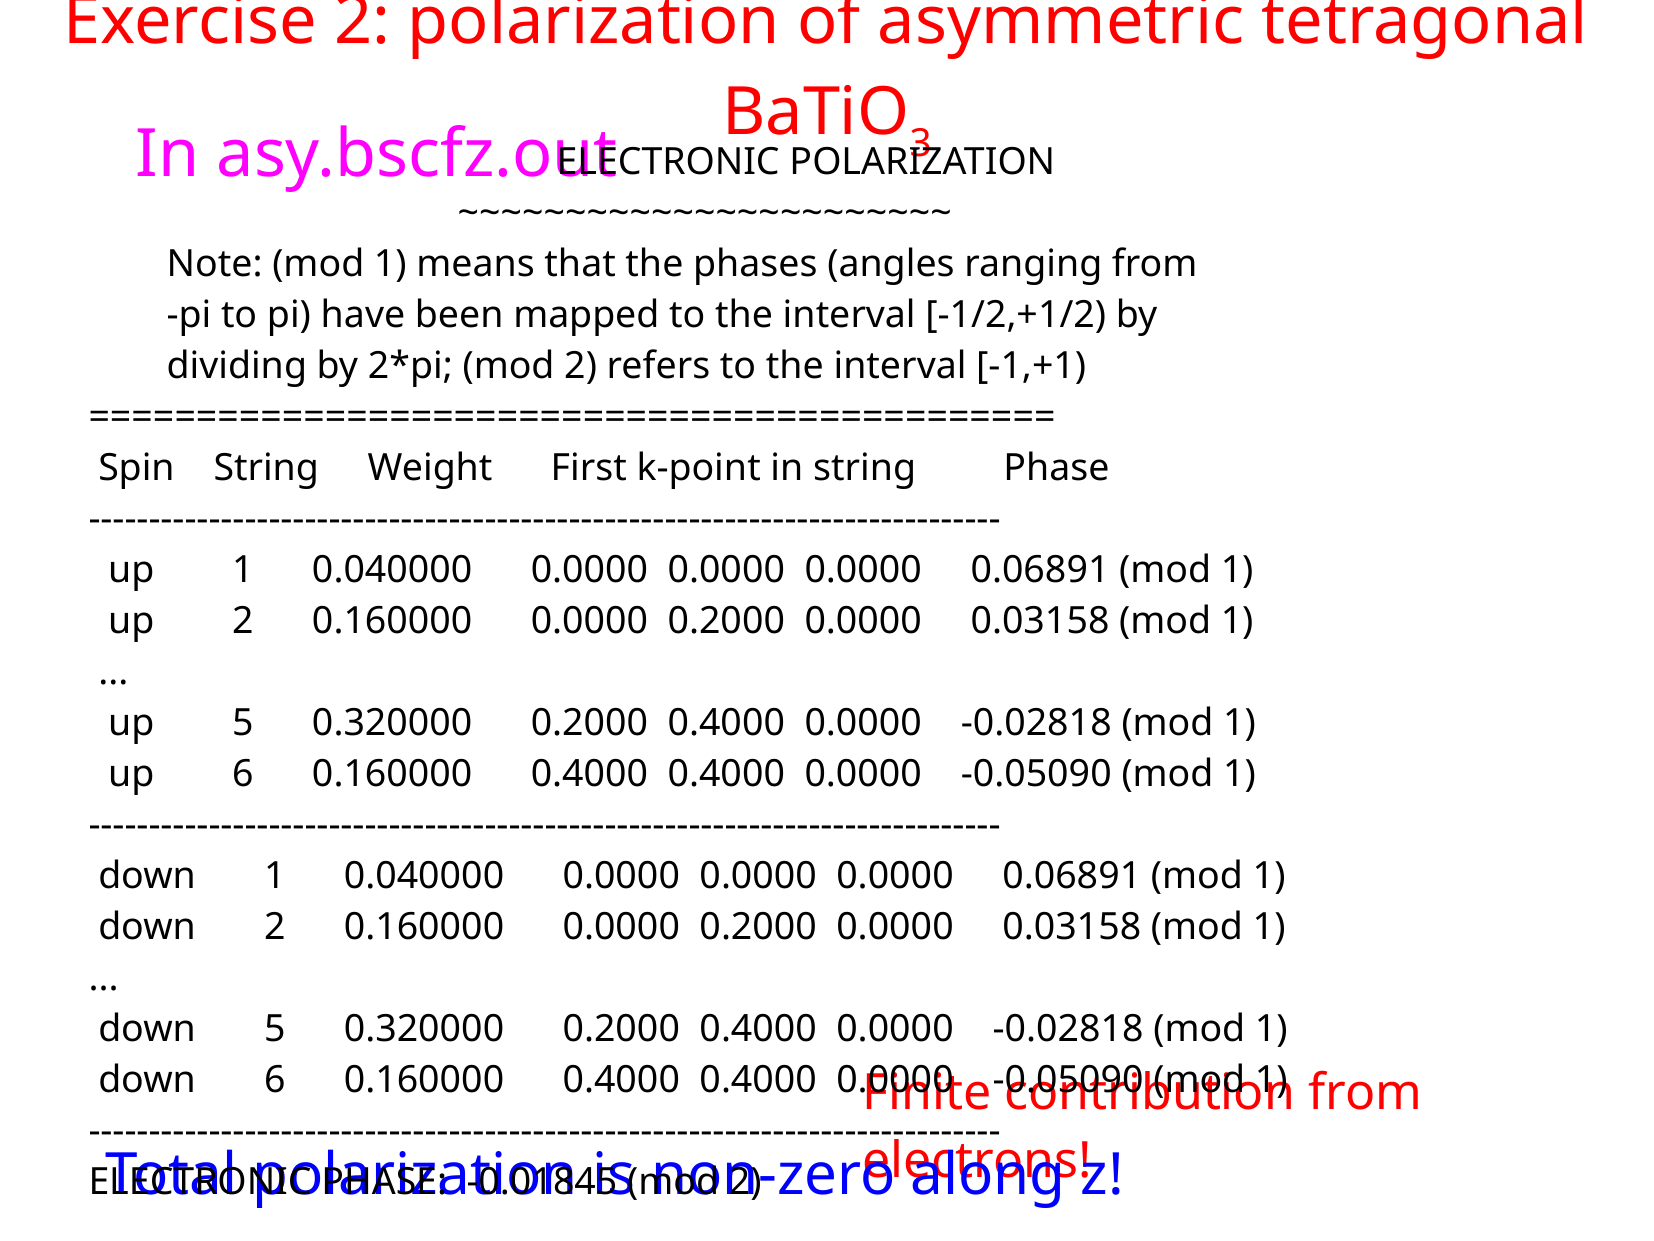

# Exercise 2: polarization of asymmetric tetragonal BaTiO3
In asy.bscfz.out
 ELECTRONIC POLARIZATION 									~~~~~~~~~~~~~~~~~~~~~~~
 Note: (mod 1) means that the phases (angles ranging from
 -pi to pi) have been mapped to the interval [-1/2,+1/2) by
 dividing by 2*pi; (mod 2) refers to the interval [-1,+1)
=============================================
 Spin String Weight First k-point in string Phase
----------------------------------------------------------------------------
 up 1 0.040000 0.0000 0.0000 0.0000 0.06891 (mod 1)
 up 2 0.160000 0.0000 0.2000 0.0000 0.03158 (mod 1)
 ...
 up 5 0.320000 0.2000 0.4000 0.0000 -0.02818 (mod 1)
 up 6 0.160000 0.4000 0.4000 0.0000 -0.05090 (mod 1)
----------------------------------------------------------------------------
 down 1 0.040000 0.0000 0.0000 0.0000 0.06891 (mod 1)
 down 2 0.160000 0.0000 0.2000 0.0000 0.03158 (mod 1)
...
 down 5 0.320000 0.2000 0.4000 0.0000 -0.02818 (mod 1)
 down 6 0.160000 0.4000 0.4000 0.0000 -0.05090 (mod 1)
----------------------------------------------------------------------------
ELECTRONIC PHASE: -0.01845 (mod 2)
Finite contribution from electrons!
Total polarization is non-zero along z!